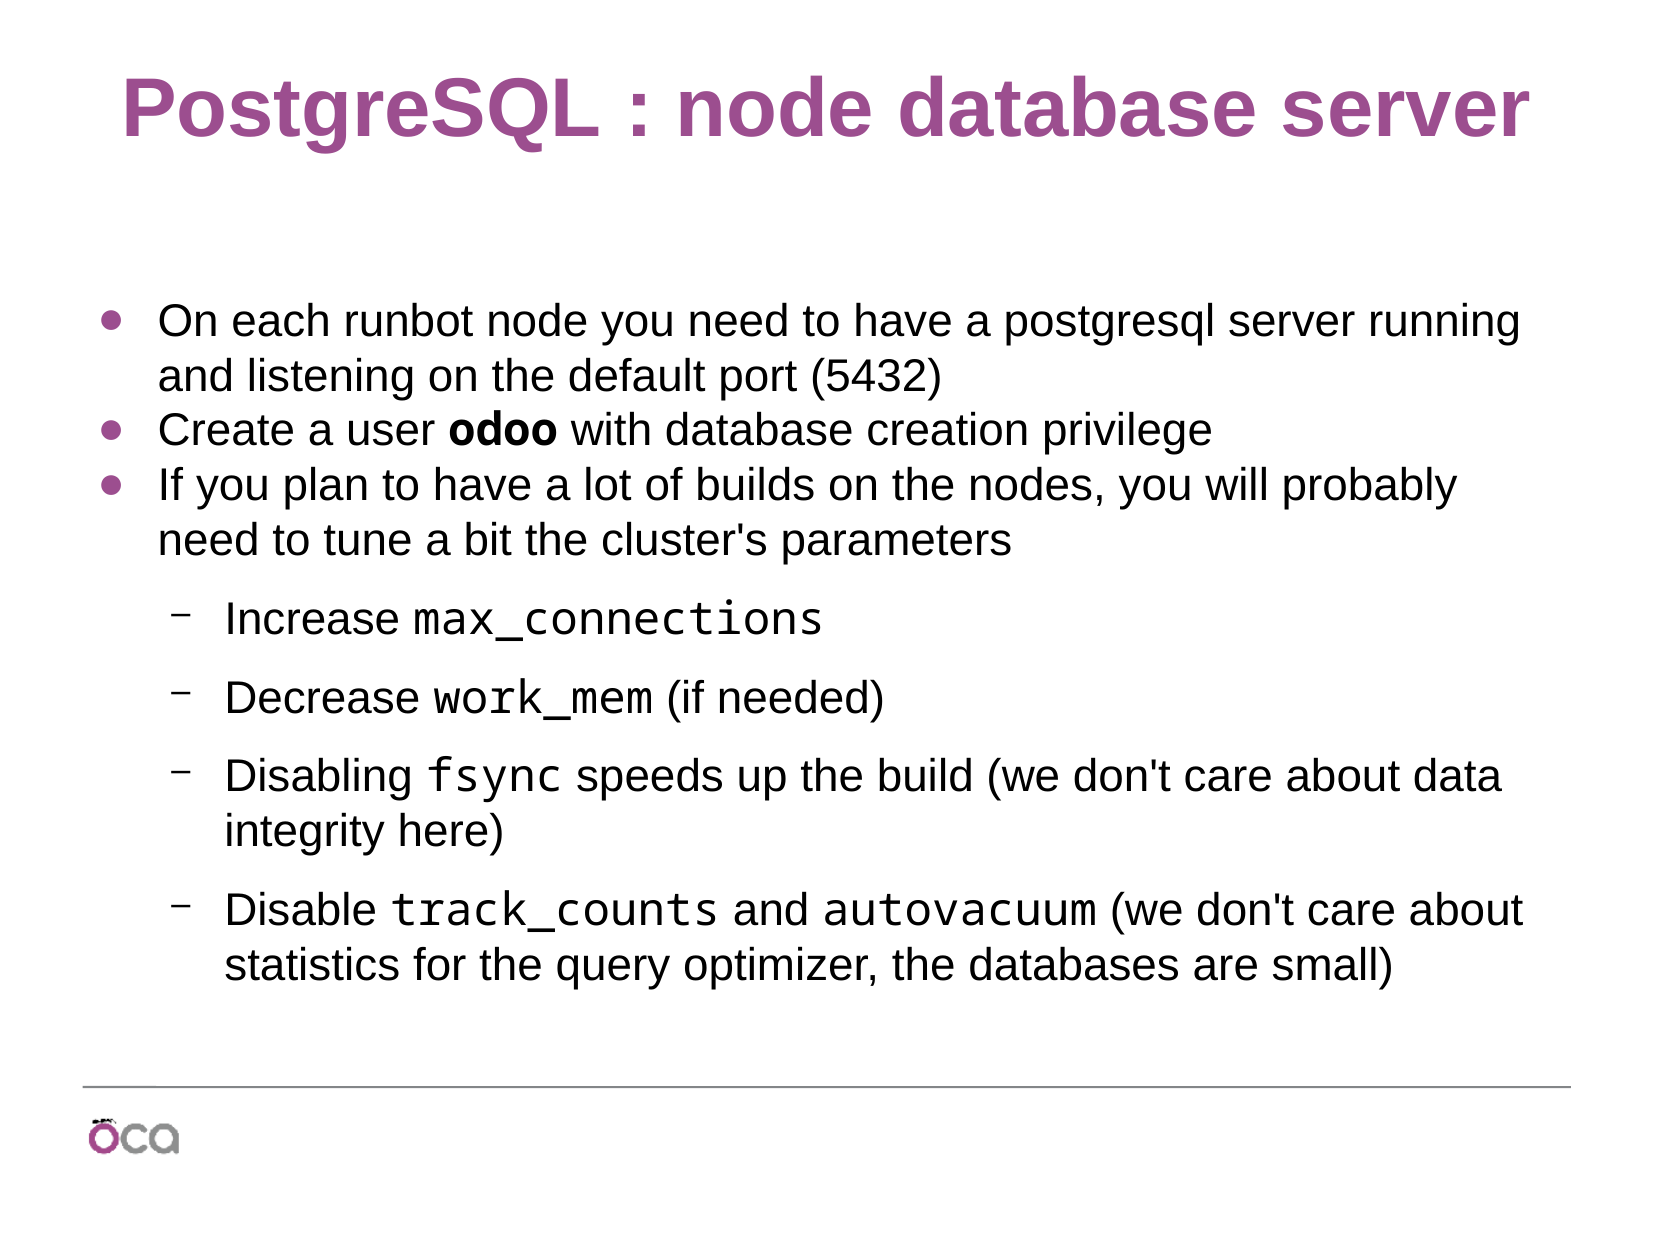

# PostgreSQL : node database server
On each runbot node you need to have a postgresql server running and listening on the default port (5432)
Create a user odoo with database creation privilege
If you plan to have a lot of builds on the nodes, you will probably need to tune a bit the cluster's parameters
Increase max_connections
Decrease work_mem (if needed)
Disabling fsync speeds up the build (we don't care about data integrity here)
Disable track_counts and autovacuum (we don't care about statistics for the query optimizer, the databases are small)